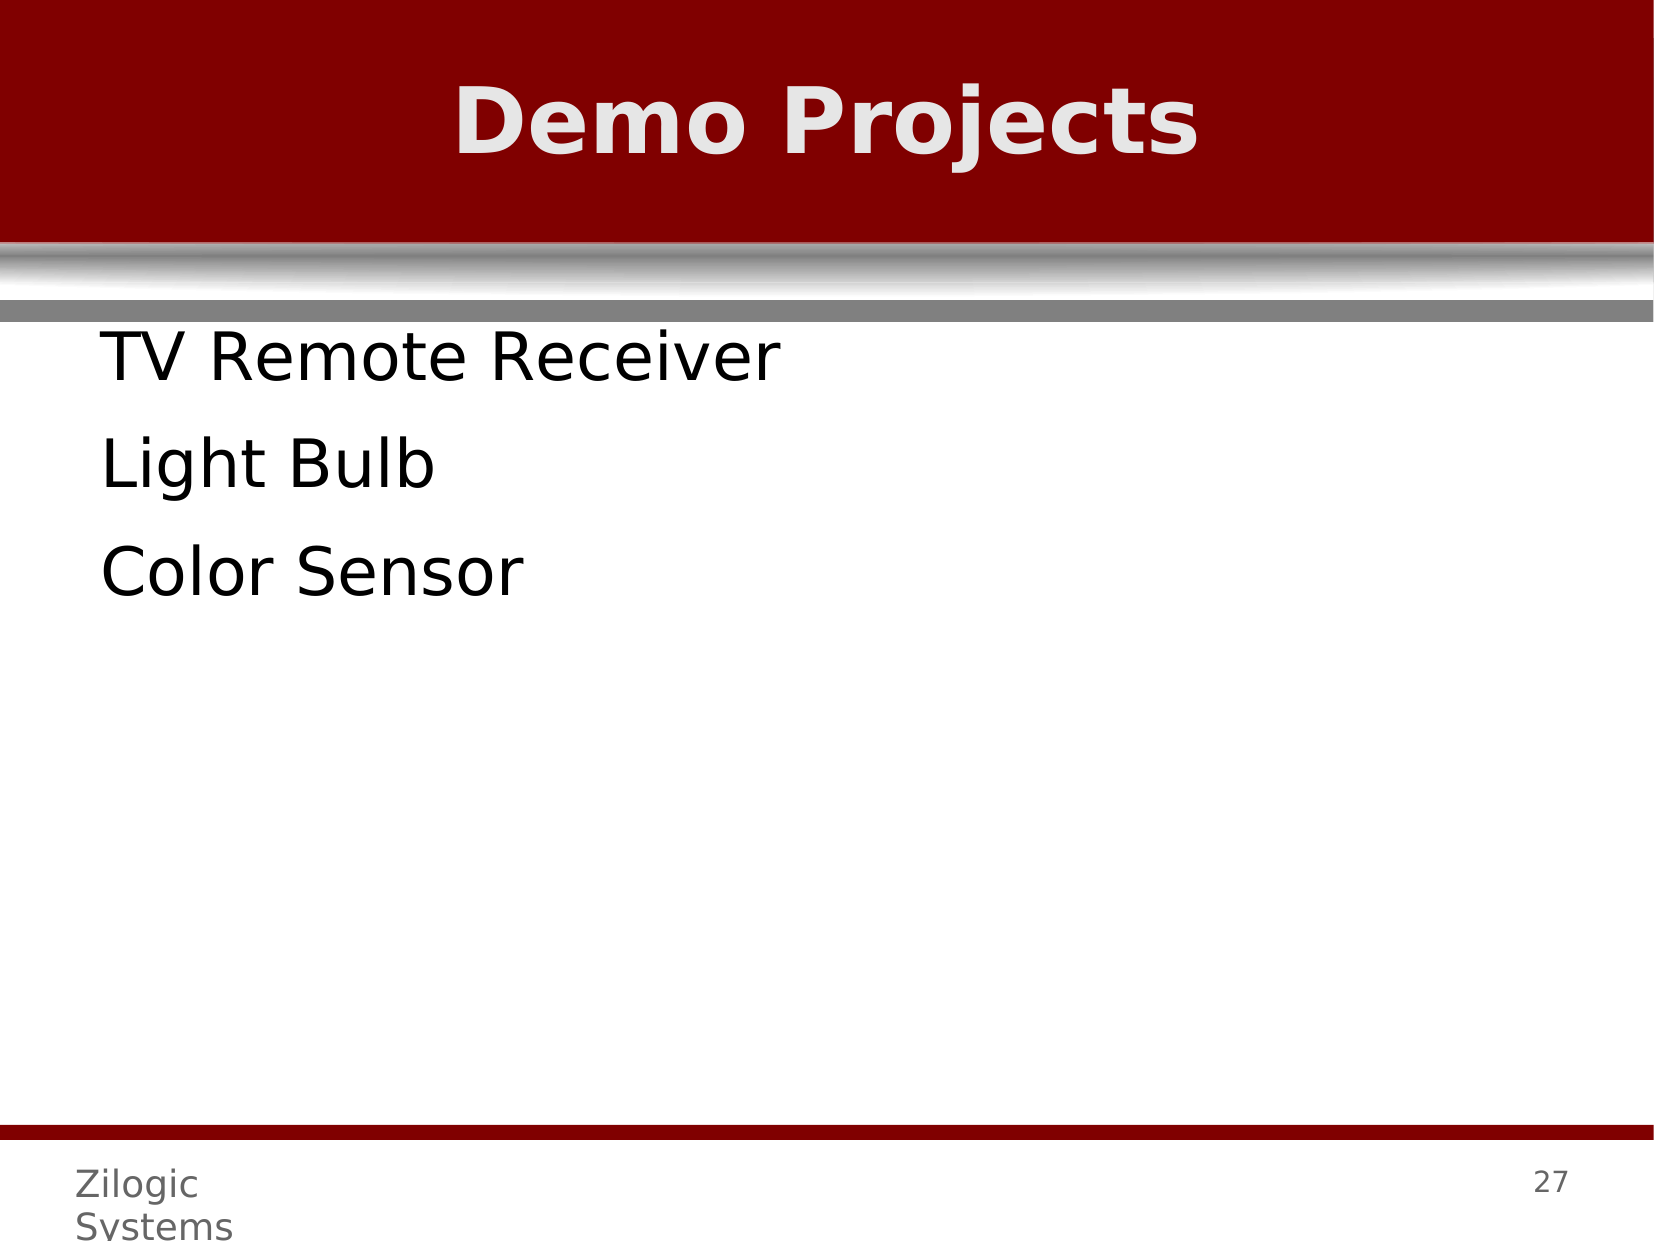

# Demo Projects
TV Remote Receiver
Light Bulb
Color Sensor
27